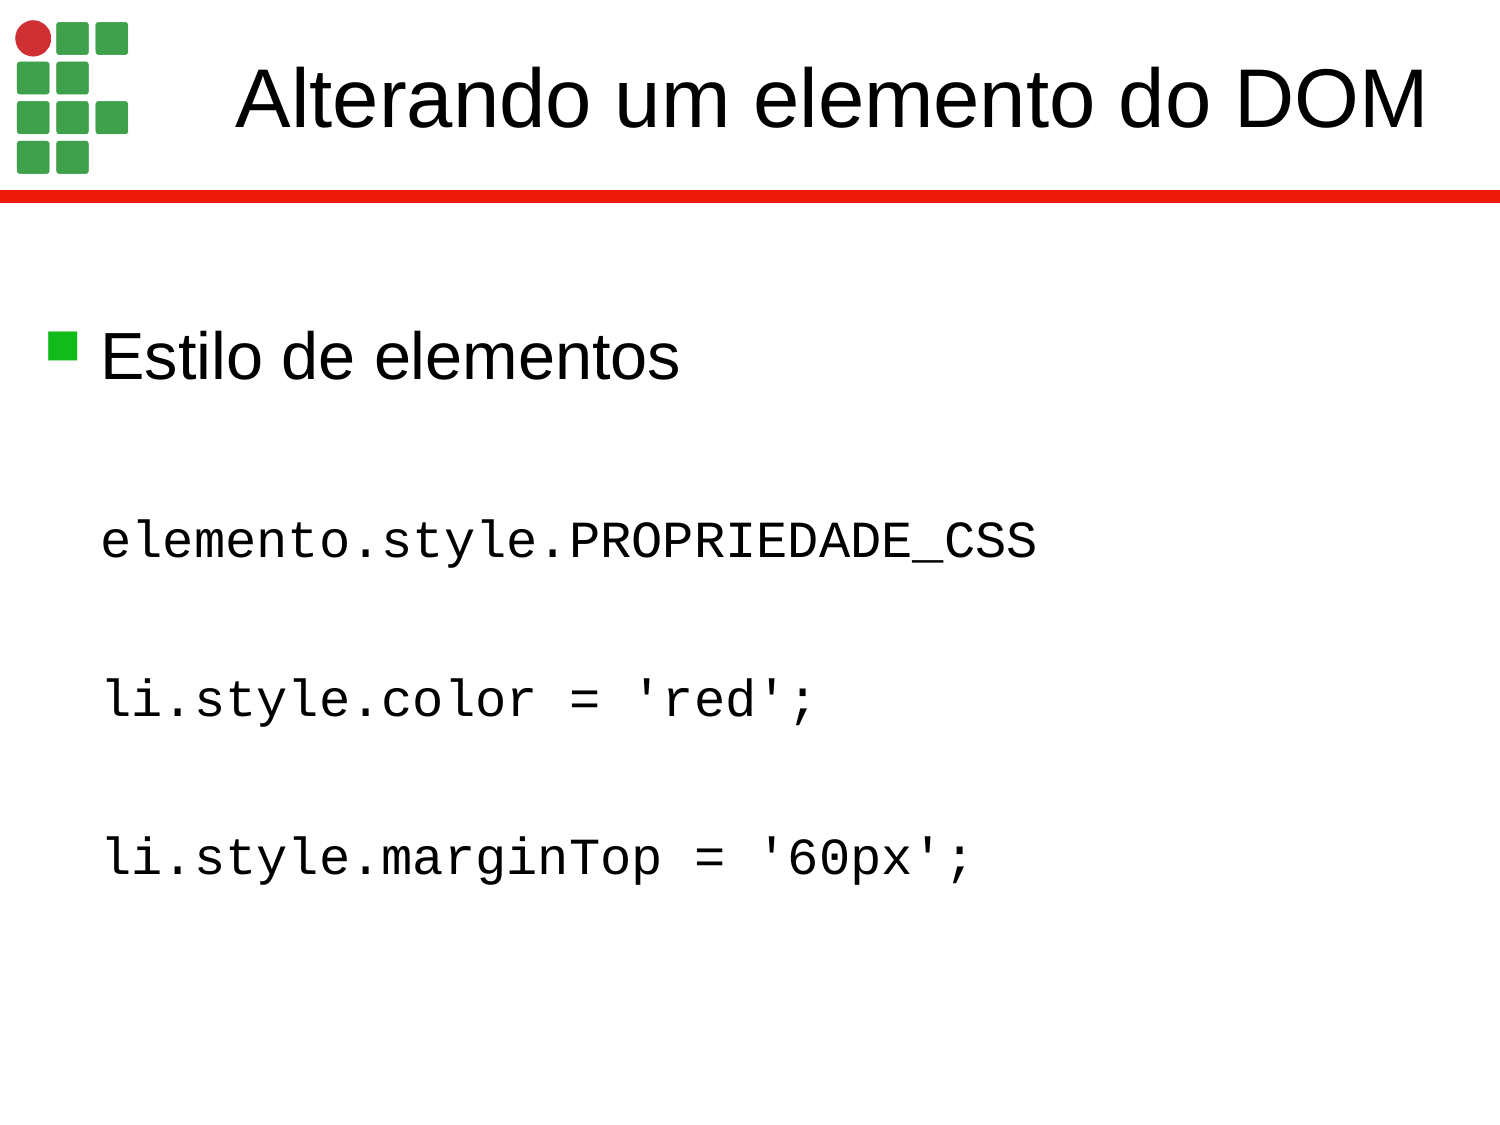

# Alterando um elemento do DOM
Estilo de elementos
elemento.style.PROPRIEDADE_CSS
li.style.color = 'red';
li.style.marginTop = '60px';